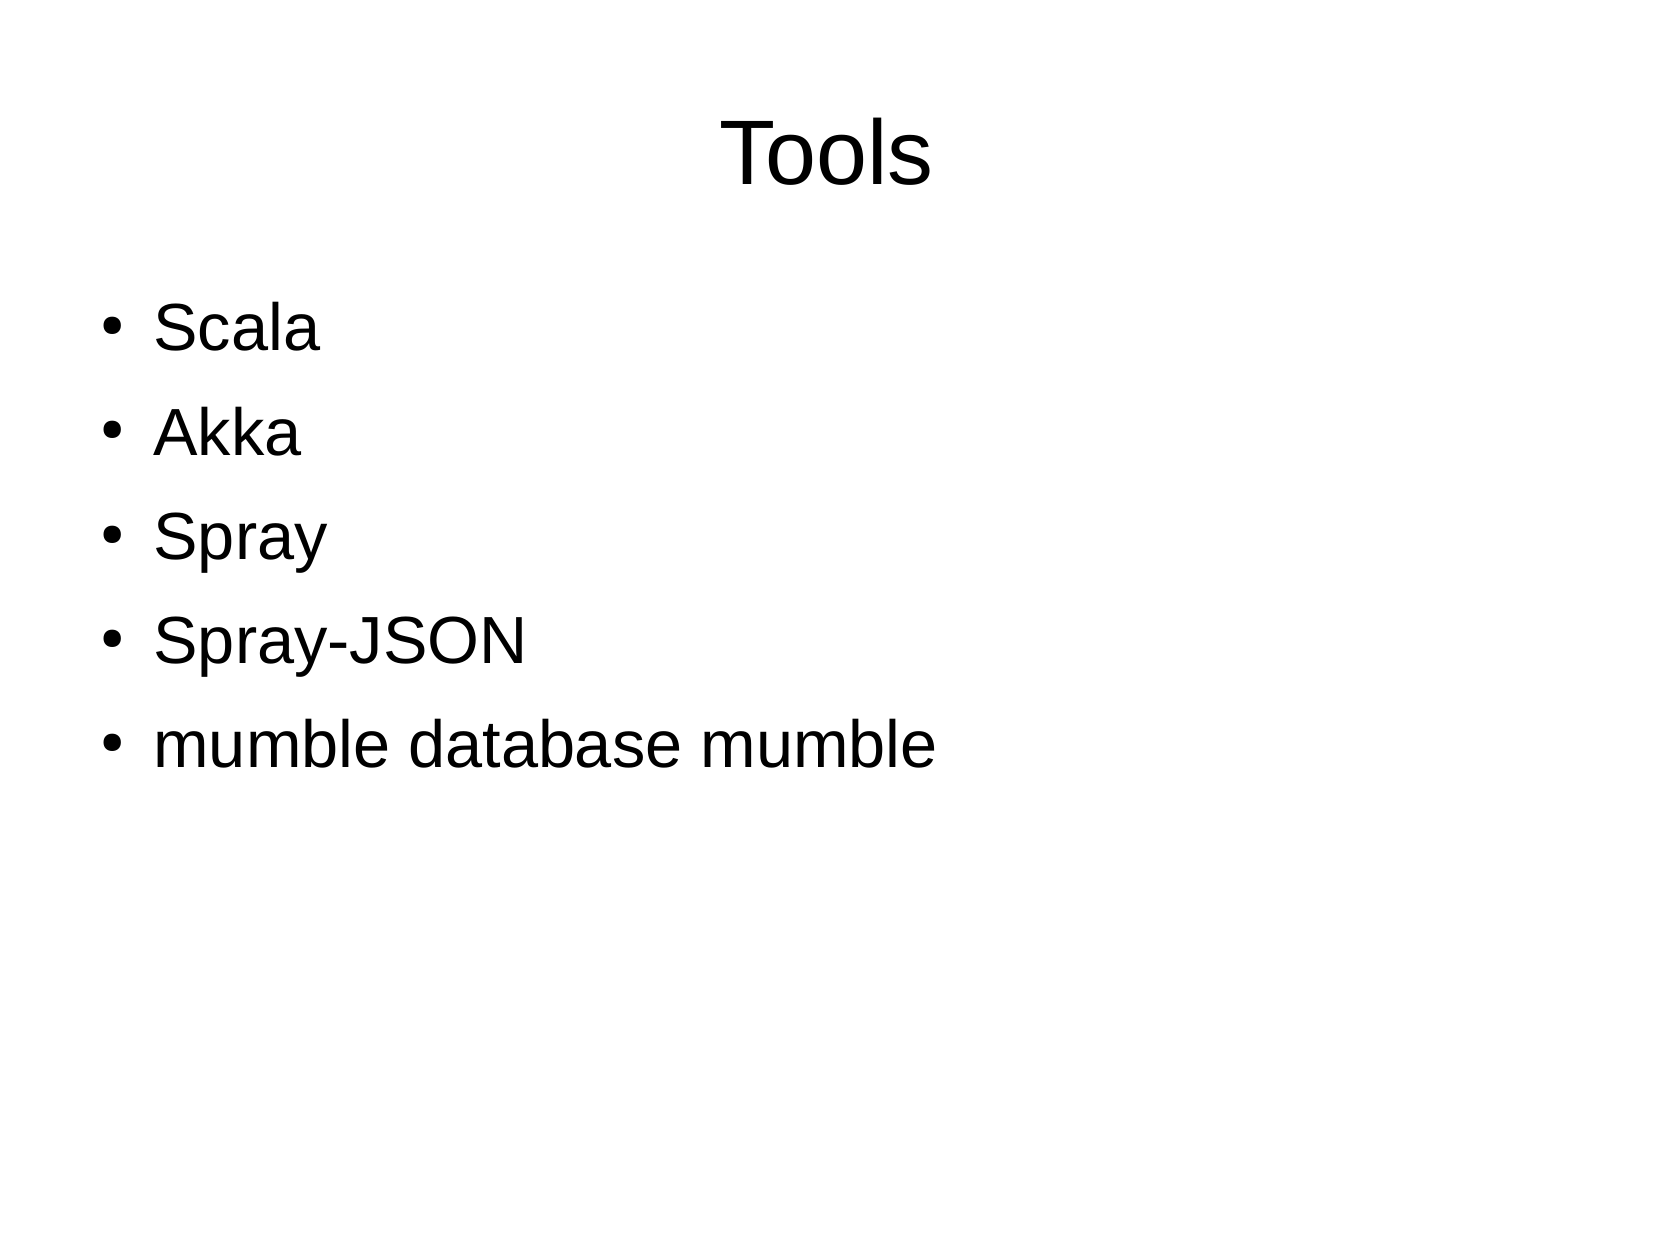

# Tools
Scala
Akka
Spray
Spray-JSON
mumble database mumble